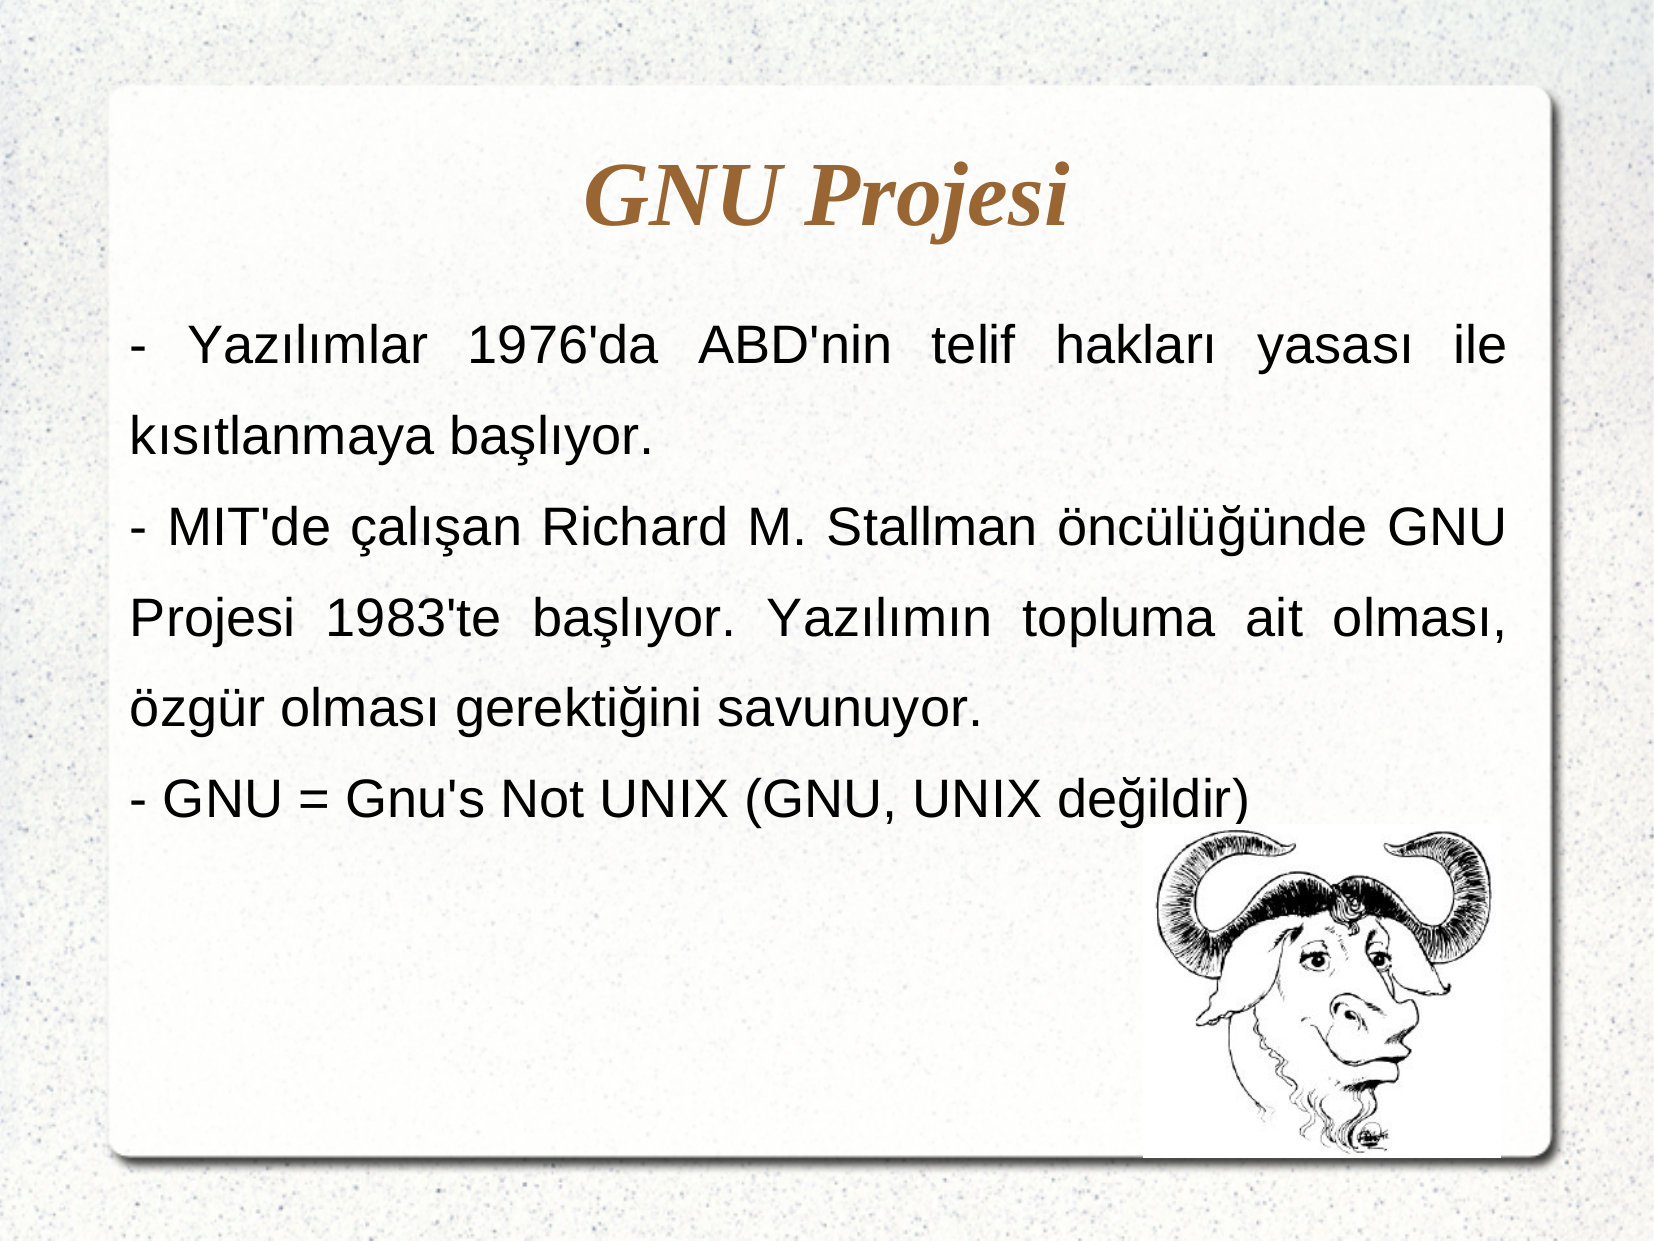

# GNU Projesi
- Yazılımlar 1976'da ABD'nin telif hakları yasası ile kısıtlanmaya başlıyor.
- MIT'de çalışan Richard M. Stallman öncülüğünde GNU Projesi 1983'te başlıyor. Yazılımın topluma ait olması, özgür olması gerektiğini savunuyor.
- GNU = Gnu's Not UNIX (GNU, UNIX değildir)